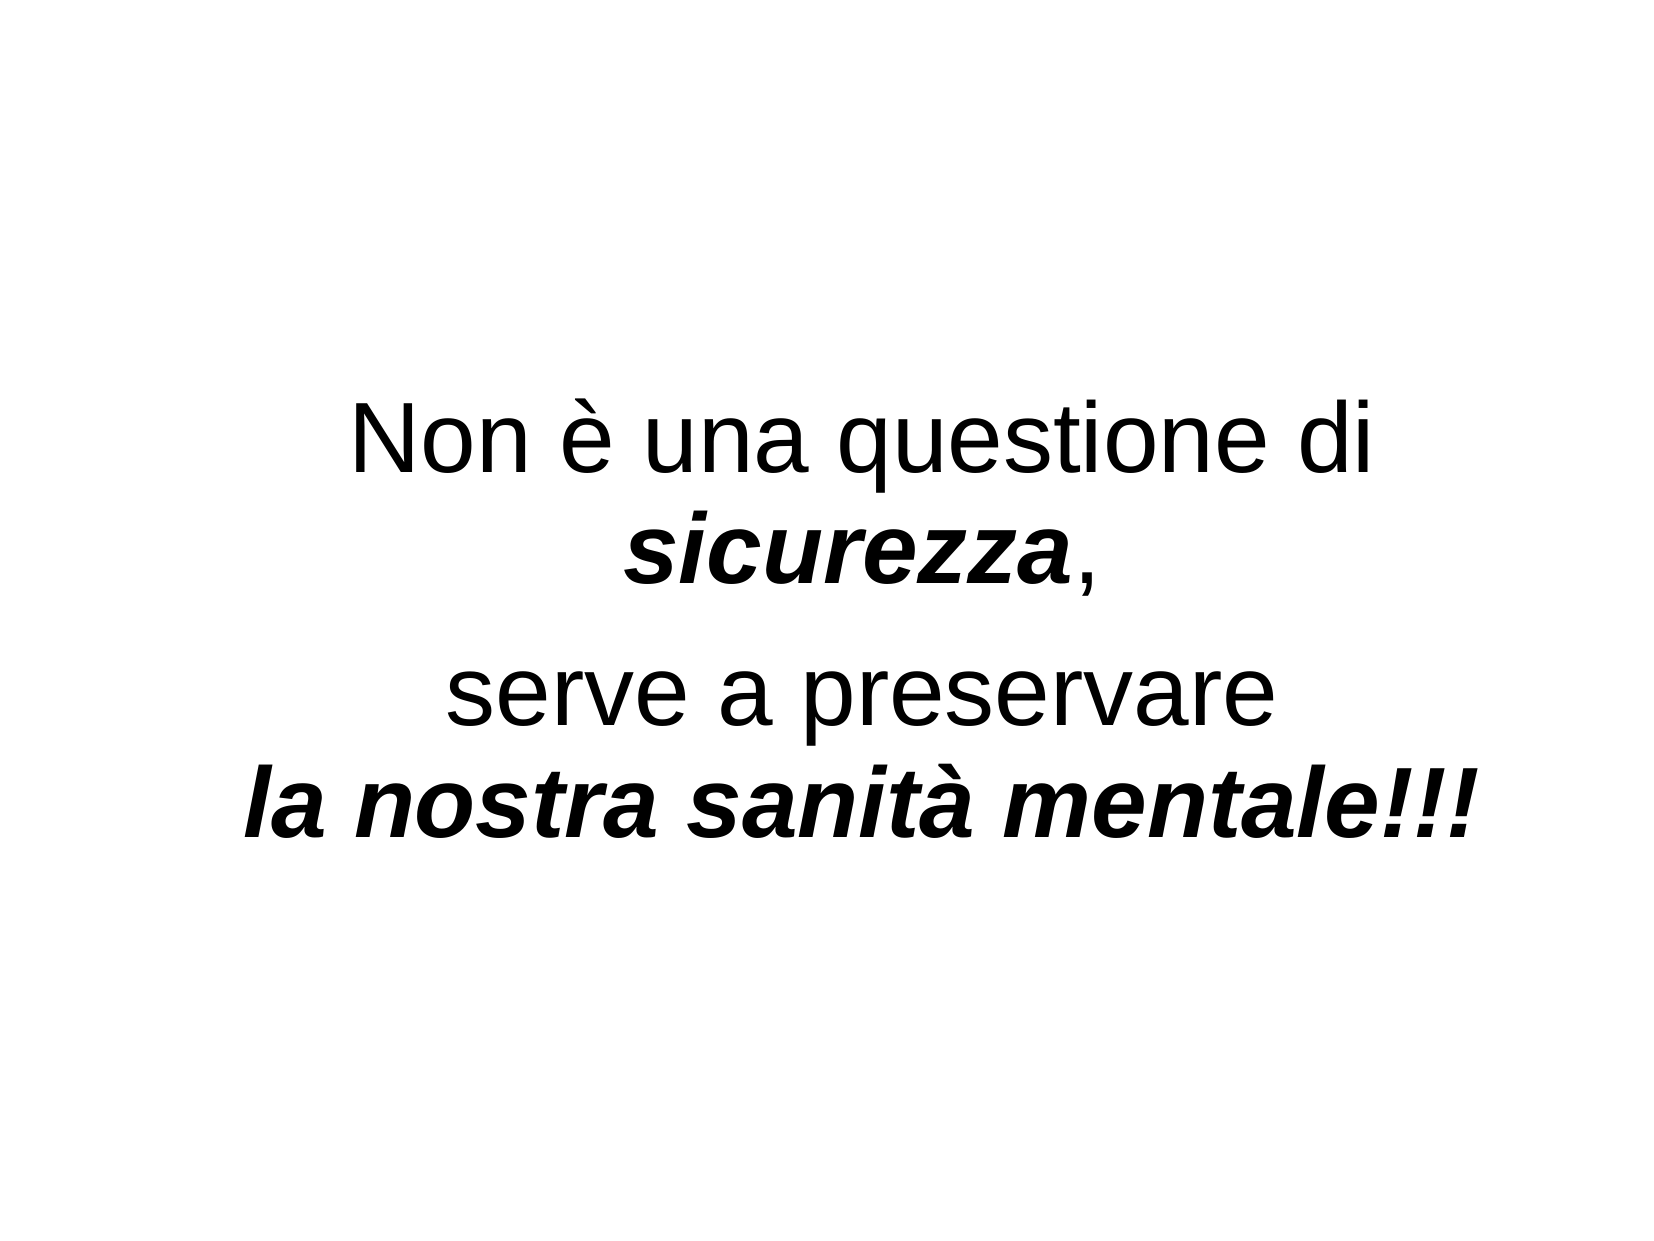

# Non è una questione di sicurezza,
serve a preservare
la nostra sanità mentale!!!